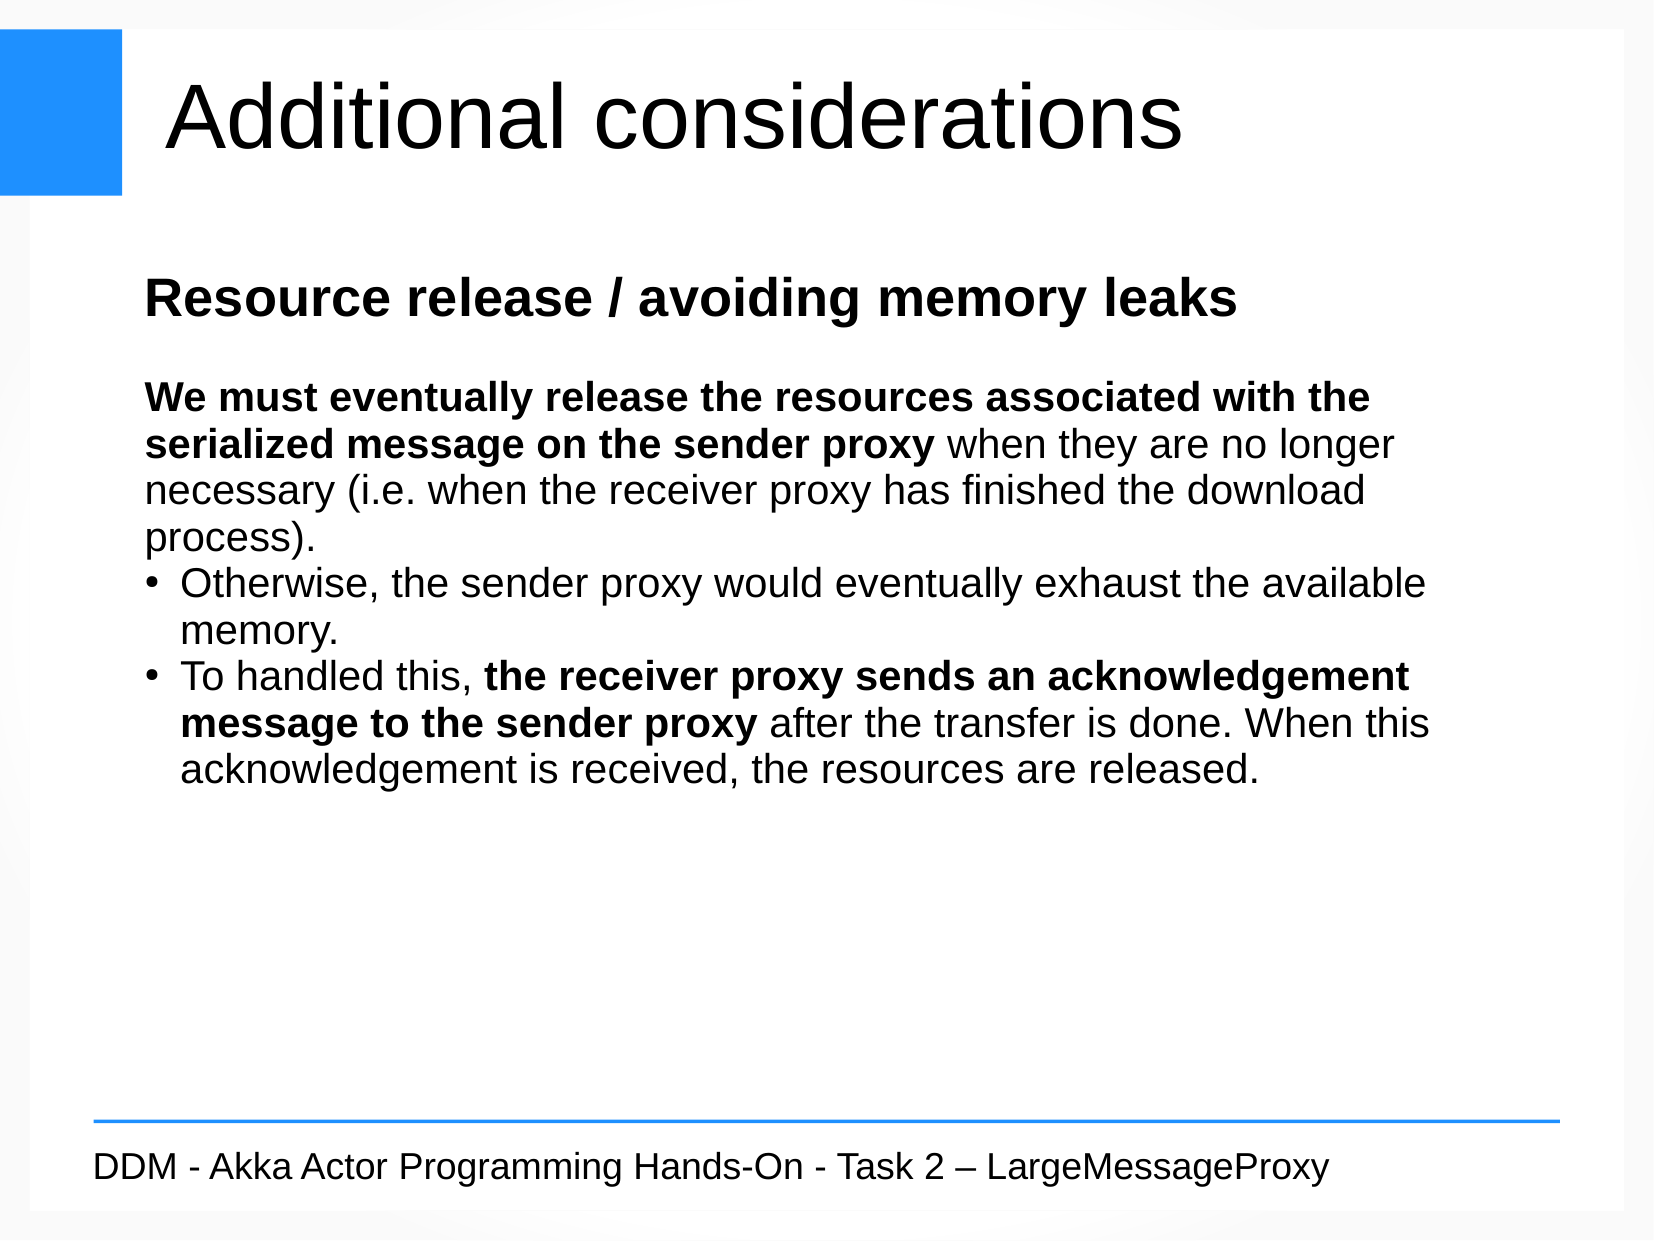

# Additional considerations
Resource release / avoiding memory leaks
We must eventually release the resources associated with the serialized message on the sender proxy when they are no longer necessary (i.e. when the receiver proxy has finished the download process).
Otherwise, the sender proxy would eventually exhaust the available memory.
To handled this, the receiver proxy sends an acknowledgement message to the sender proxy after the transfer is done. When this acknowledgement is received, the resources are released.
DDM - Akka Actor Programming Hands-On - Task 2 – LargeMessageProxy